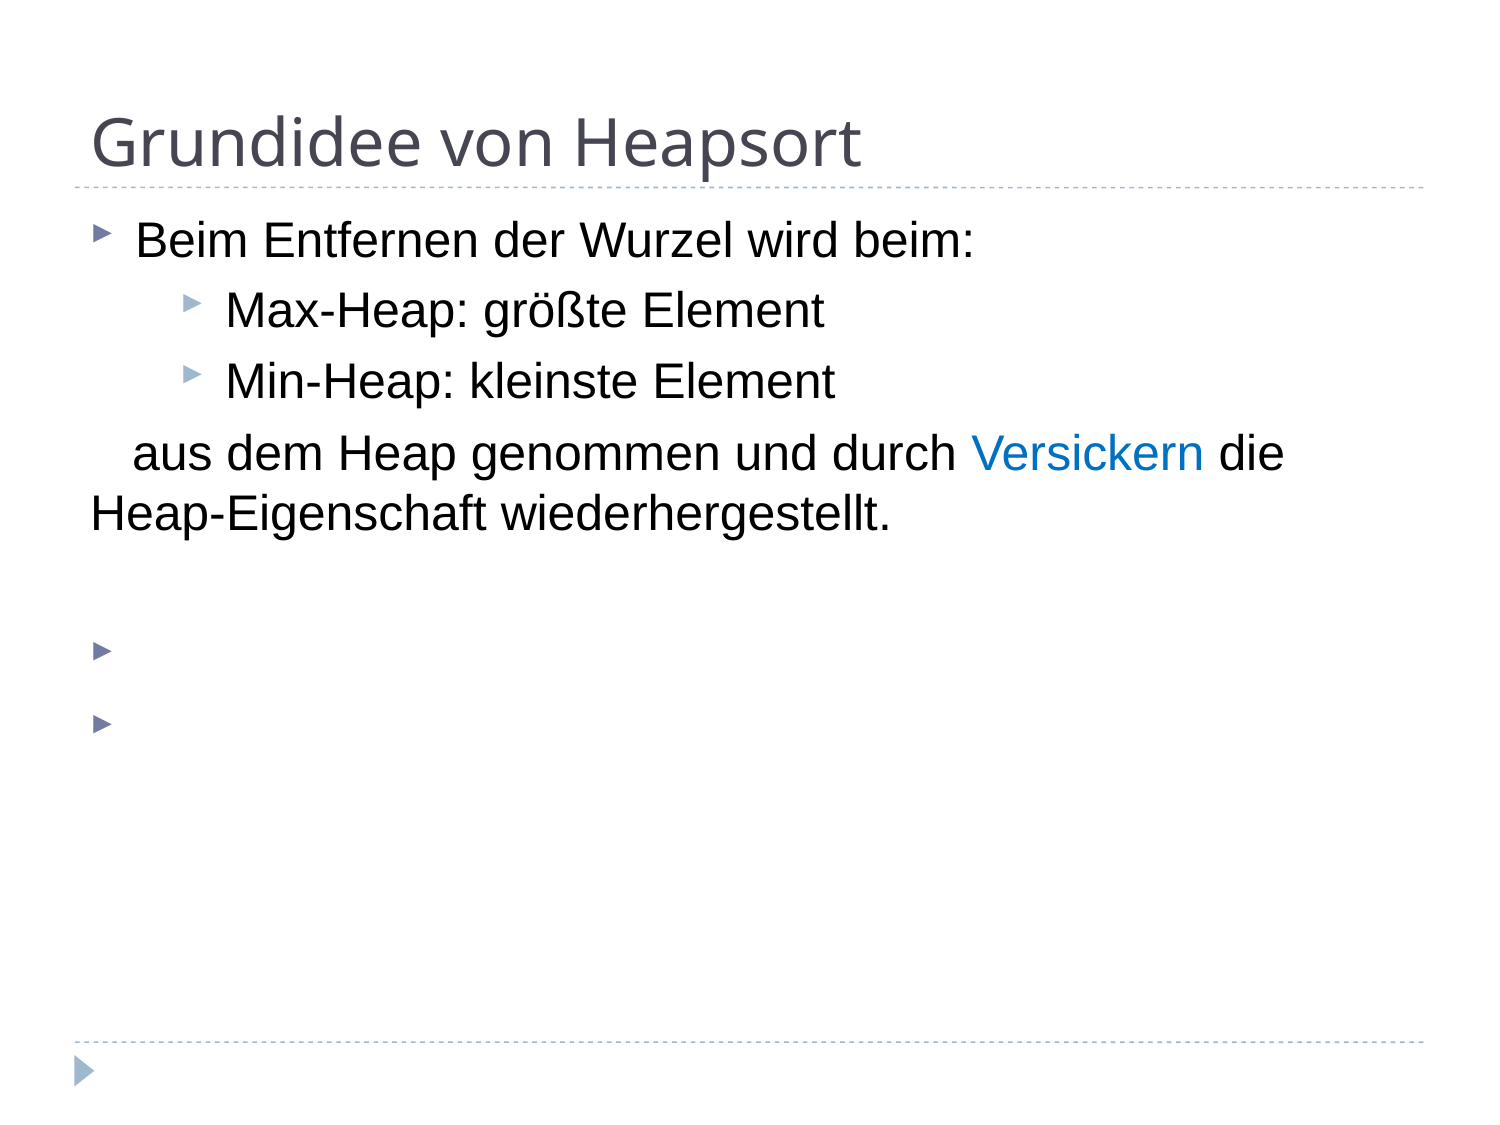

# Grundidee von Heapsort
Beim Entfernen der Wurzel wird beim:
Max-Heap: größte Element
Min-Heap: kleinste Element
 aus dem Heap genommen und durch Versickern die 	Heap-Eigenschaft wiederhergestellt.